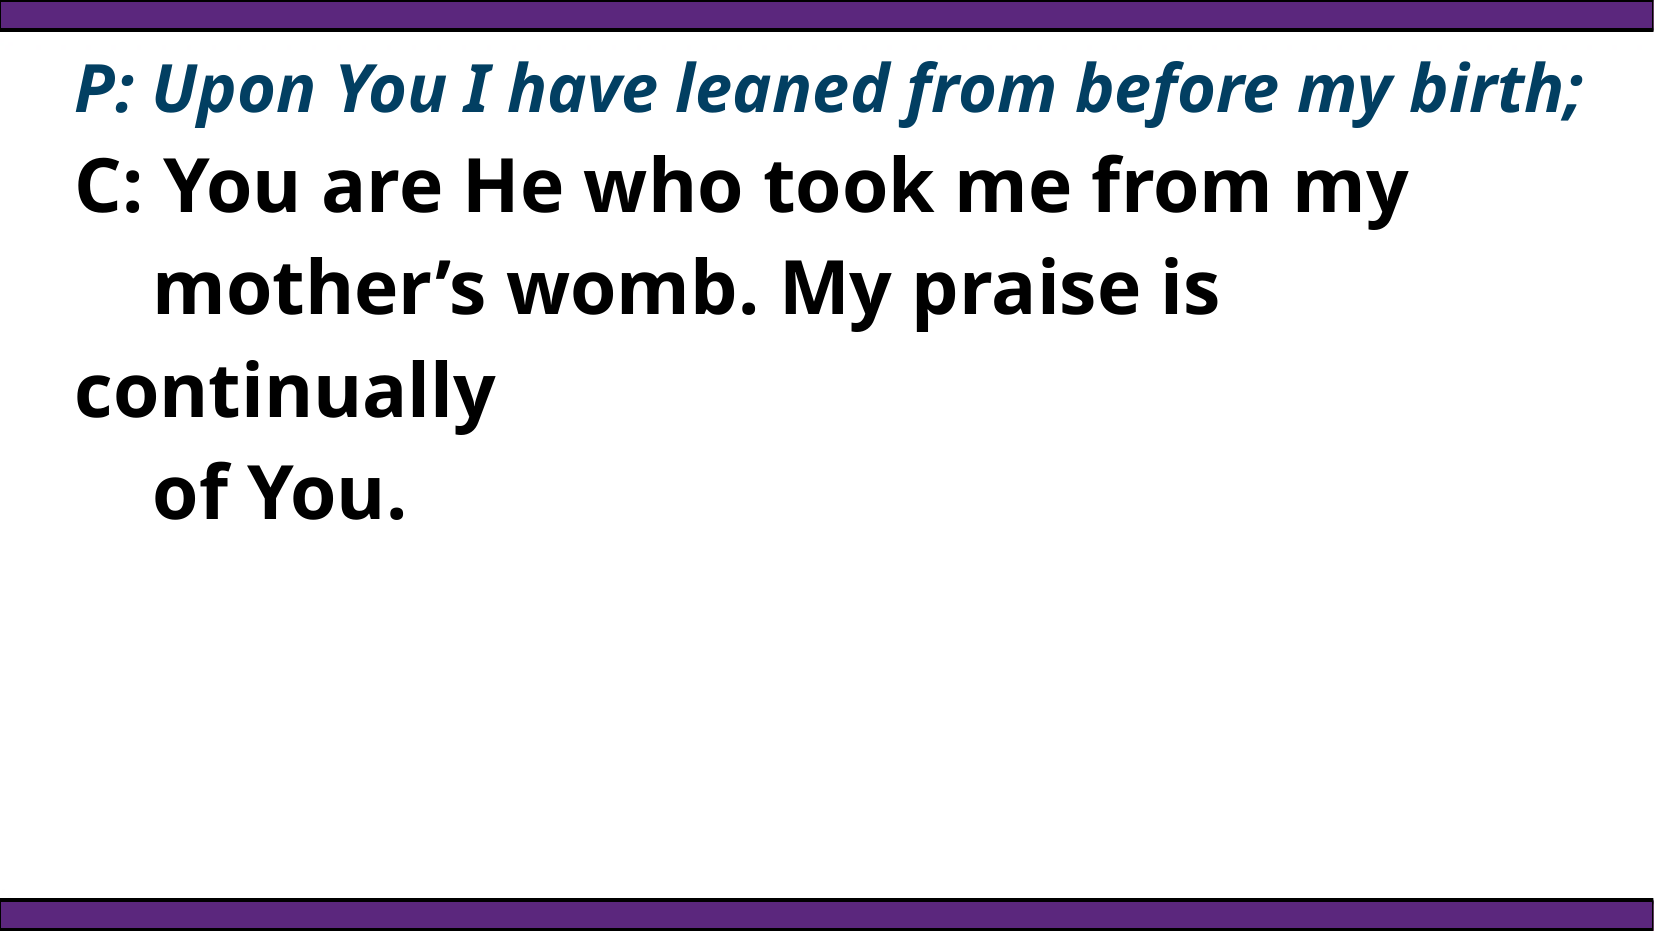

P: Upon You I have leaned from before my birth;
C: You are He who took me from my
 mother’s womb. My praise is continually
 of You.